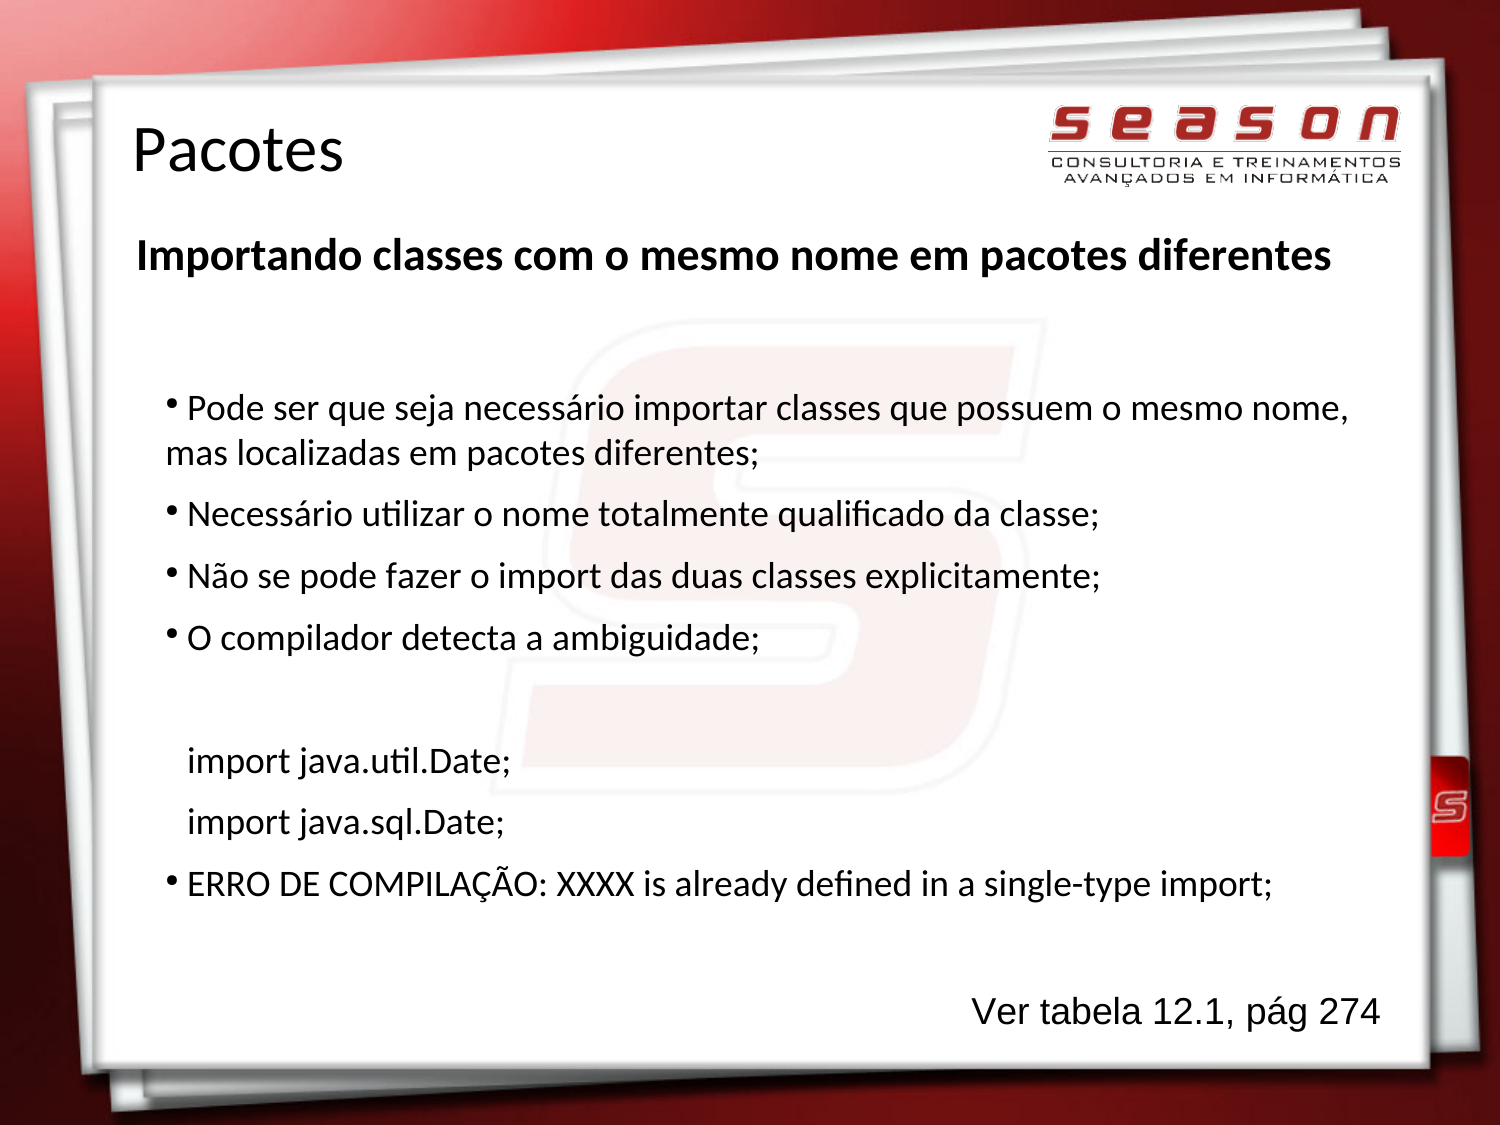

# Pacotes
Importando classes com o mesmo nome em pacotes diferentes
 Pode ser que seja necessário importar classes que possuem o mesmo nome, mas localizadas em pacotes diferentes;
 Necessário utilizar o nome totalmente qualificado da classe;
 Não se pode fazer o import das duas classes explicitamente;
 O compilador detecta a ambiguidade;
 import java.util.Date;
 import java.sql.Date;
 ERRO DE COMPILAÇÃO: XXXX is already defined in a single-type import;
Ver tabela 12.1, pág 274